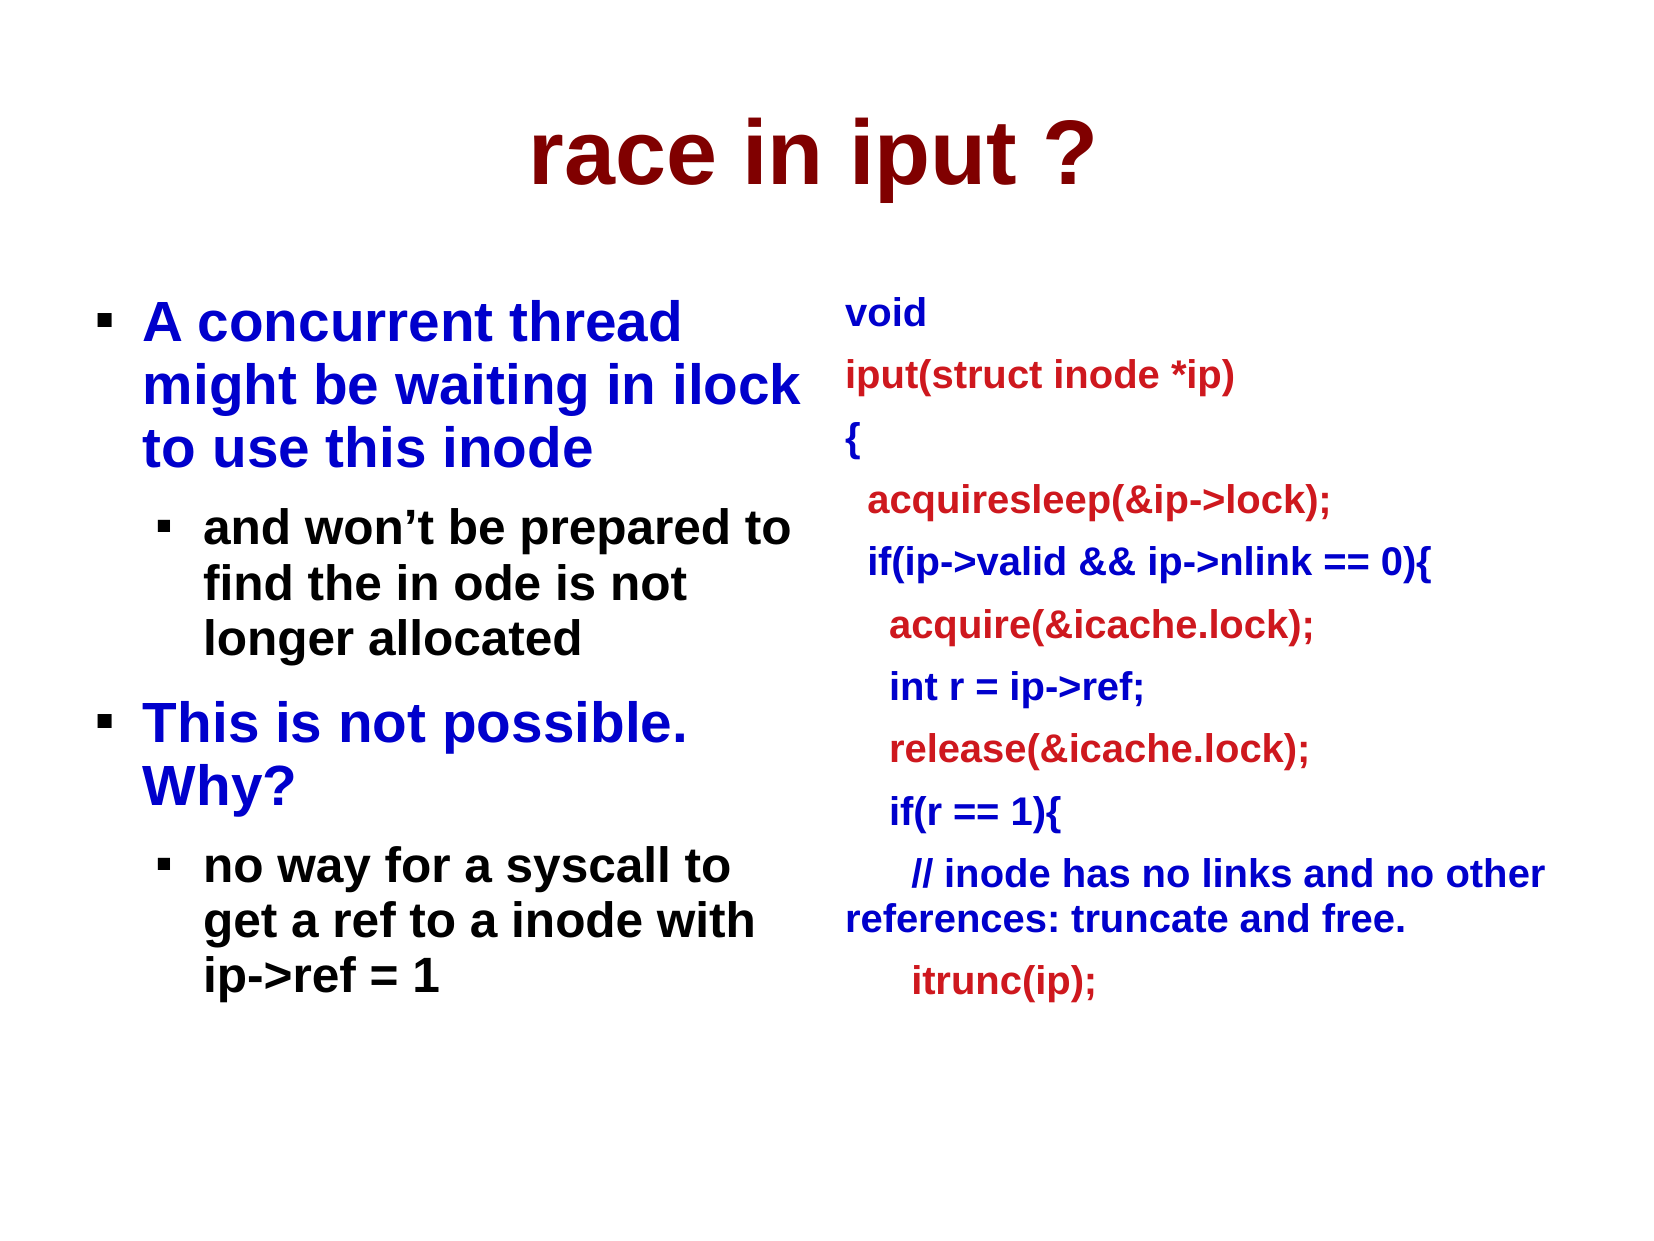

# race in iput ?
A concurrent thread might be waiting in ilock to use this inode
and won’t be prepared to find the in ode is not longer allocated
This is not possible. Why?
no way for a syscall to get a ref to a inode with ip->ref = 1
void
iput(struct inode *ip)
{
 acquiresleep(&ip->lock);
 if(ip->valid && ip->nlink == 0){
 acquire(&icache.lock);
 int r = ip->ref;
 release(&icache.lock);
 if(r == 1){
 // inode has no links and no other references: truncate and free.
 itrunc(ip);